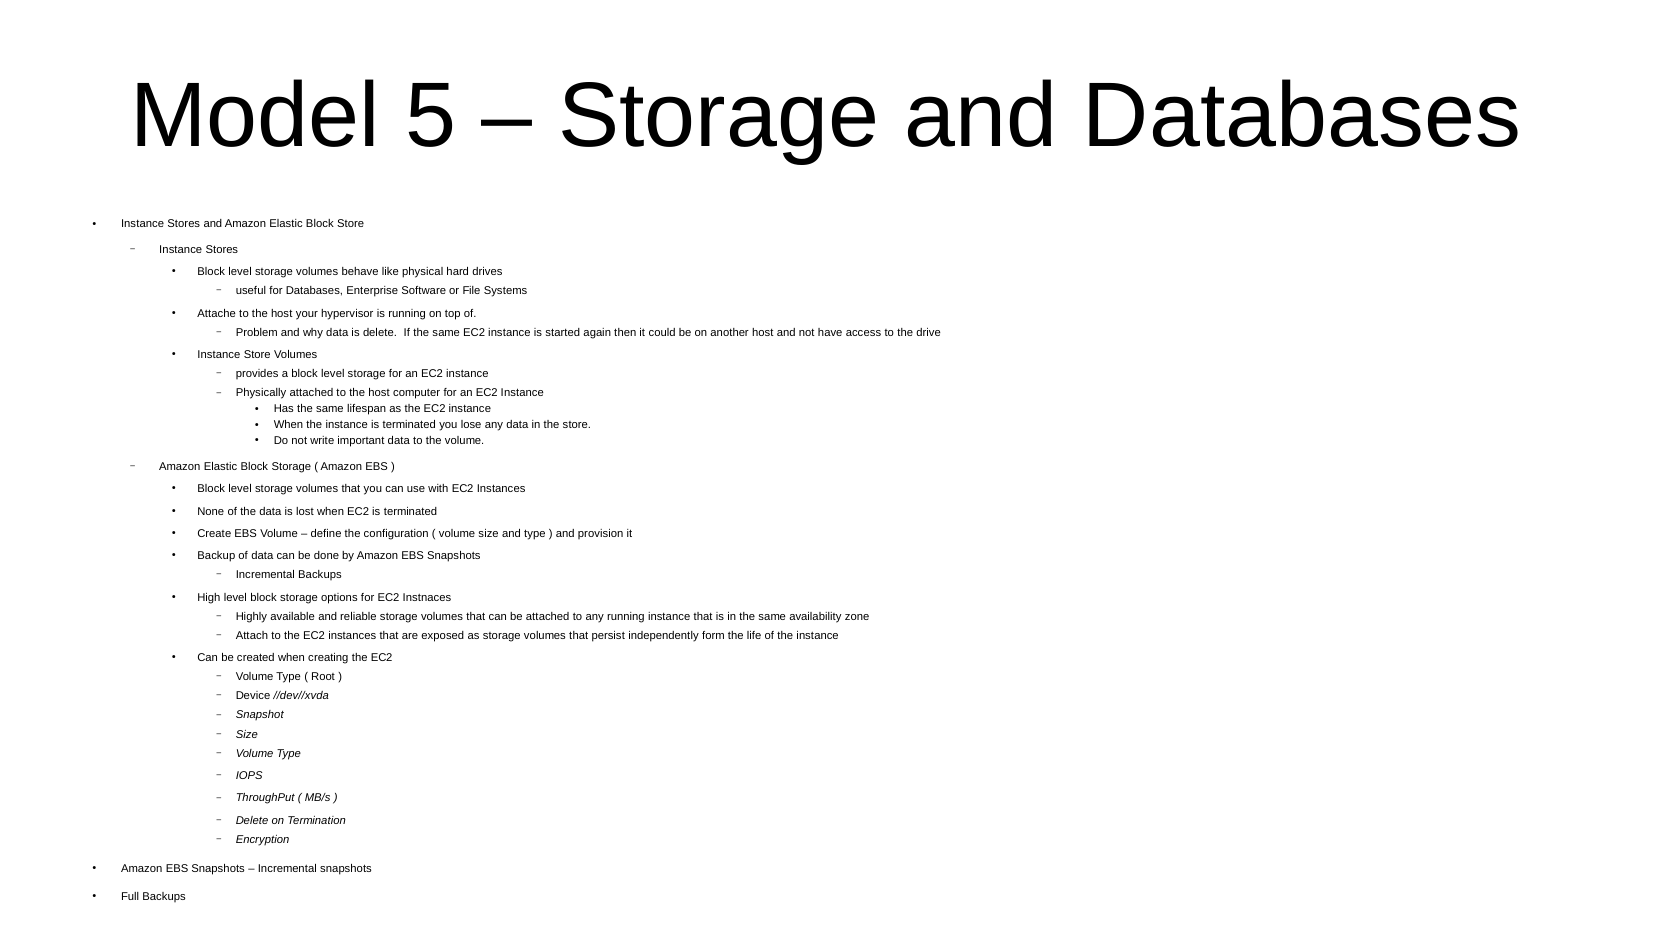

# Model 5 – Storage and Databases
Instance Stores and Amazon Elastic Block Store
Instance Stores
Block level storage volumes behave like physical hard drives
useful for Databases, Enterprise Software or File Systems
Attache to the host your hypervisor is running on top of.
Problem and why data is delete. If the same EC2 instance is started again then it could be on another host and not have access to the drive
Instance Store Volumes
provides a block level storage for an EC2 instance
Physically attached to the host computer for an EC2 Instance
Has the same lifespan as the EC2 instance
When the instance is terminated you lose any data in the store.
Do not write important data to the volume.
Amazon Elastic Block Storage ( Amazon EBS )
Block level storage volumes that you can use with EC2 Instances
None of the data is lost when EC2 is terminated
Create EBS Volume – define the configuration ( volume size and type ) and provision it
Backup of data can be done by Amazon EBS Snapshots
Incremental Backups
High level block storage options for EC2 Instnaces
Highly available and reliable storage volumes that can be attached to any running instance that is in the same availability zone
Attach to the EC2 instances that are exposed as storage volumes that persist independently form the life of the instance
Can be created when creating the EC2
Volume Type ( Root )
Device //dev//xvda
Snapshot
Size
Volume Type
IOPS
ThroughPut ( MB/s )
Delete on Termination
Encryption
Amazon EBS Snapshots – Incremental snapshots
Full Backups